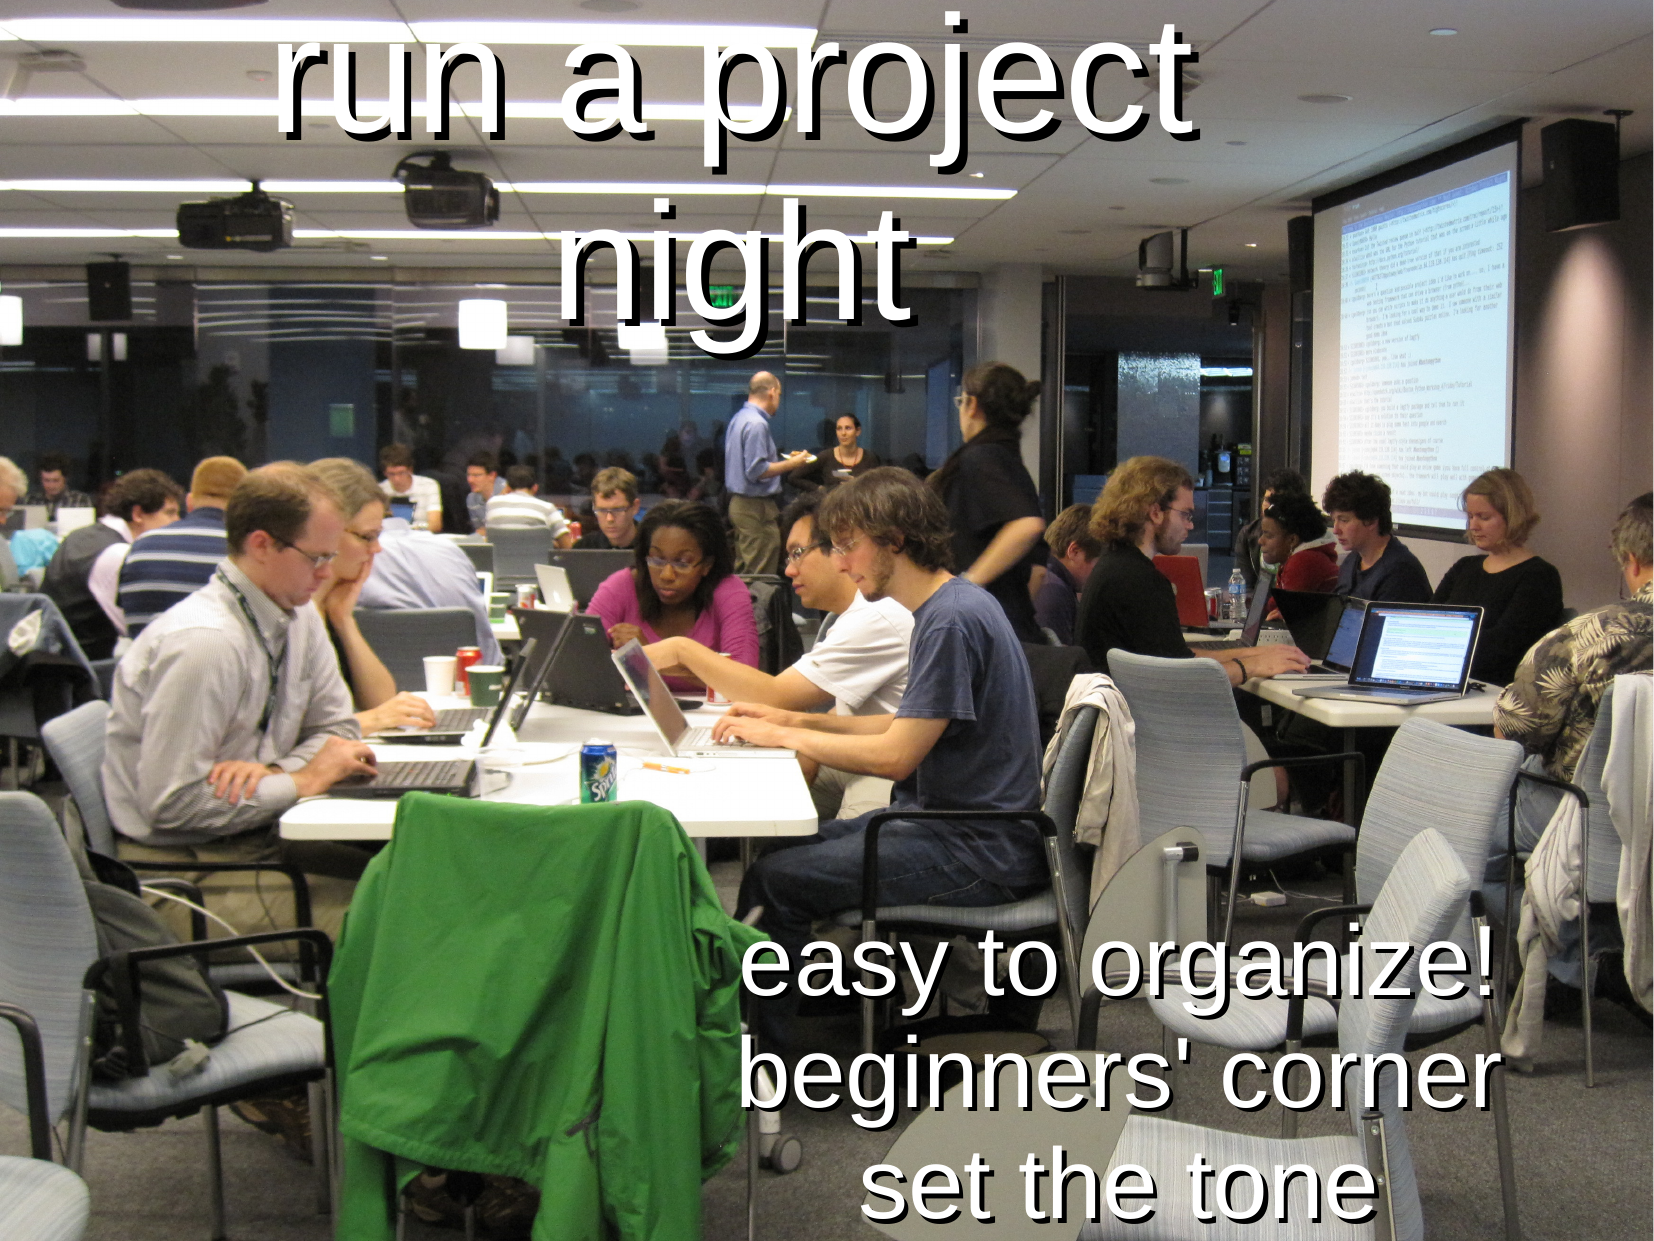

run a project
night
# easy to organize! beginners' corner set the tone